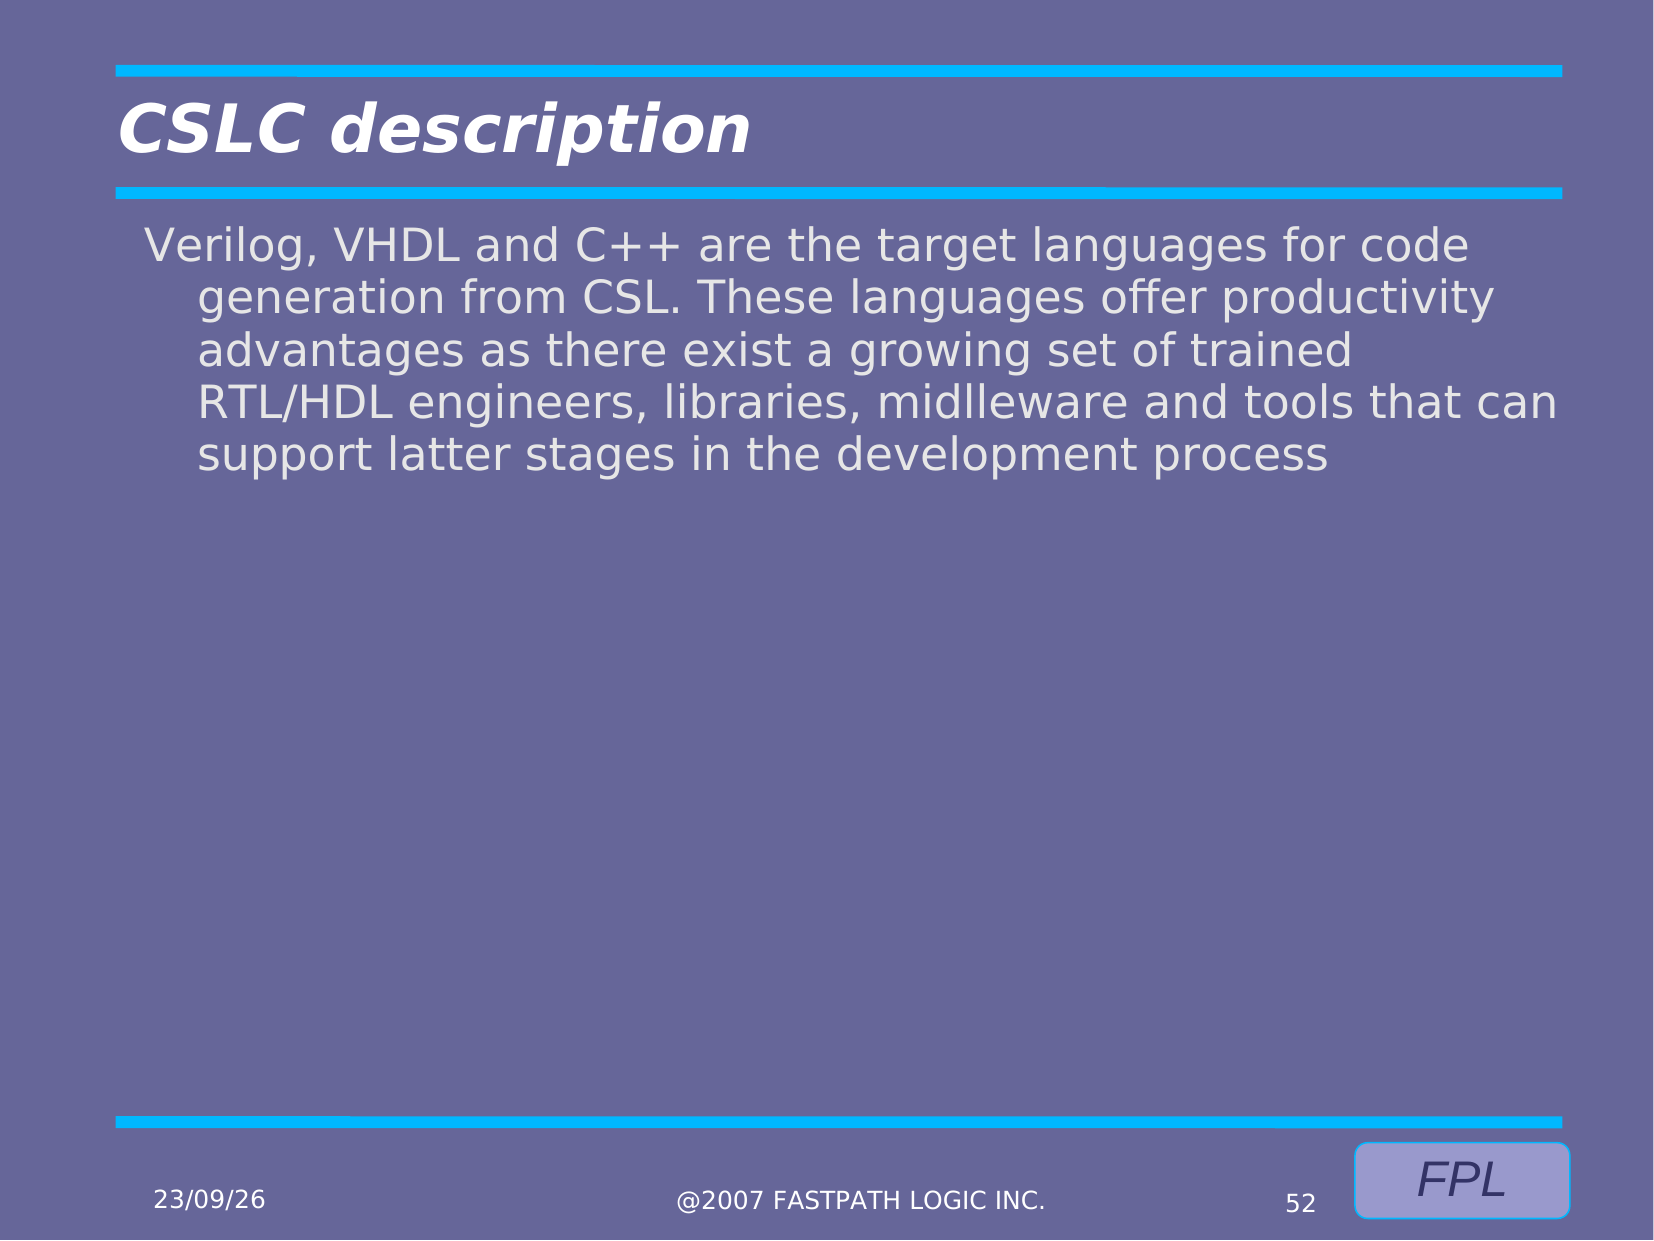

# CSLC description
Verilog, VHDL and C++ are the target languages for code generation from CSL. These languages offer productivity advantages as there exist a growing set of trained RTL/HDL engineers, libraries, midlleware and tools that can support latter stages in the development process
52